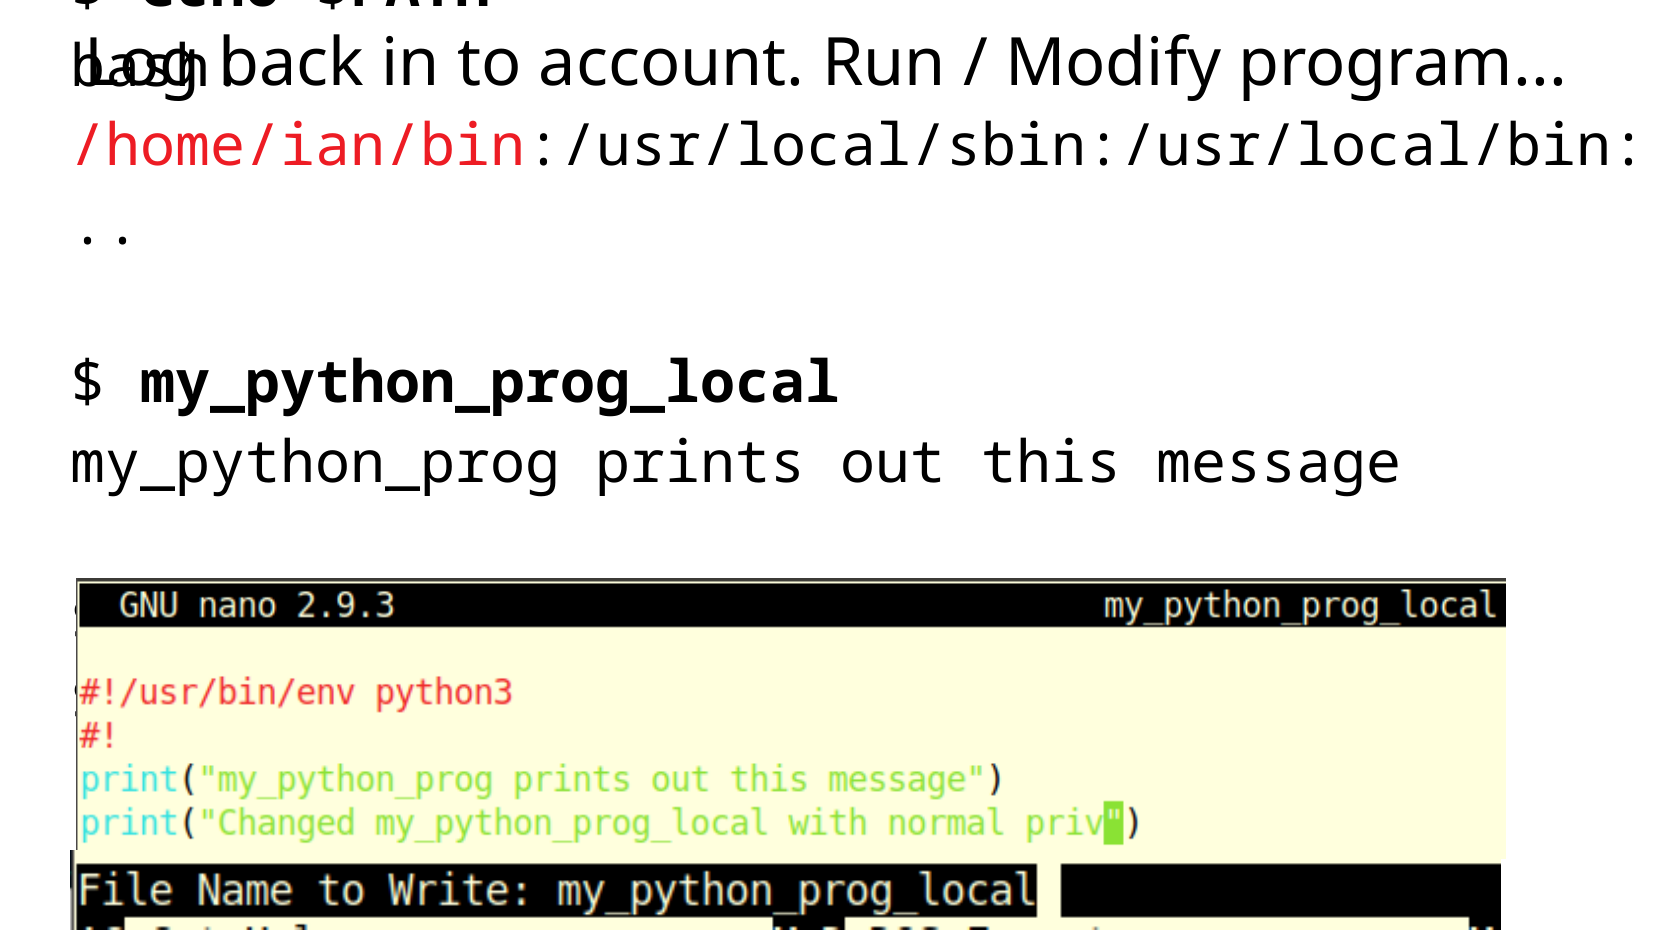

$ echo $PATH
bash: /home/ian/bin:/usr/local/sbin:/usr/local/bin:...snip...
$ my_python_prog_local
my_python_prog prints out this message
$ cd bin
$ nano my_python_prog_local
# Log back in to account. Run / Modify program...